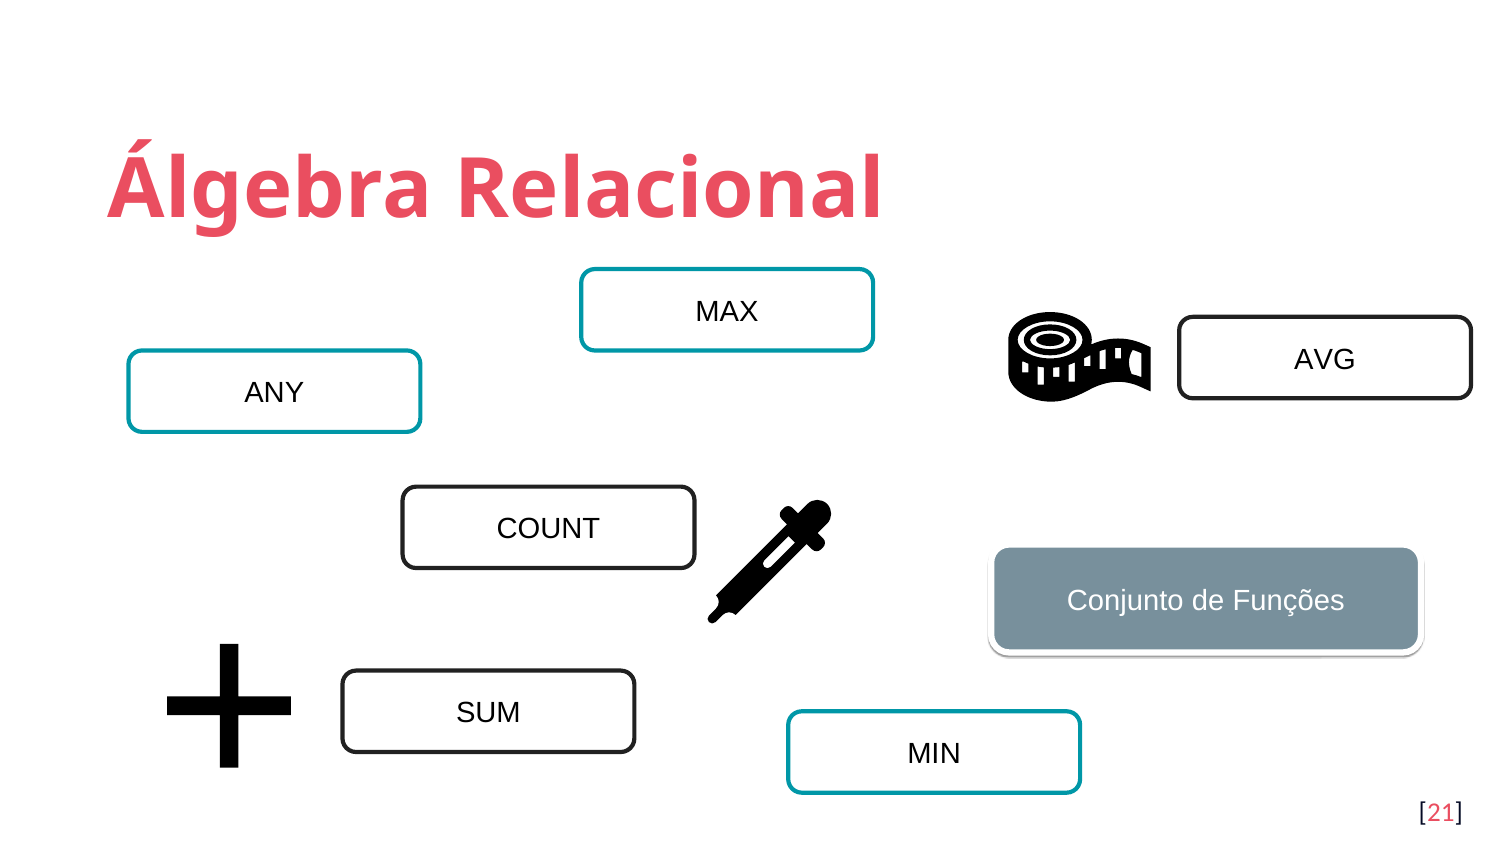

Álgebra Relacional
MAX
AVG
ANY
COUNT
Conjunto de Funções
SUM
MIN